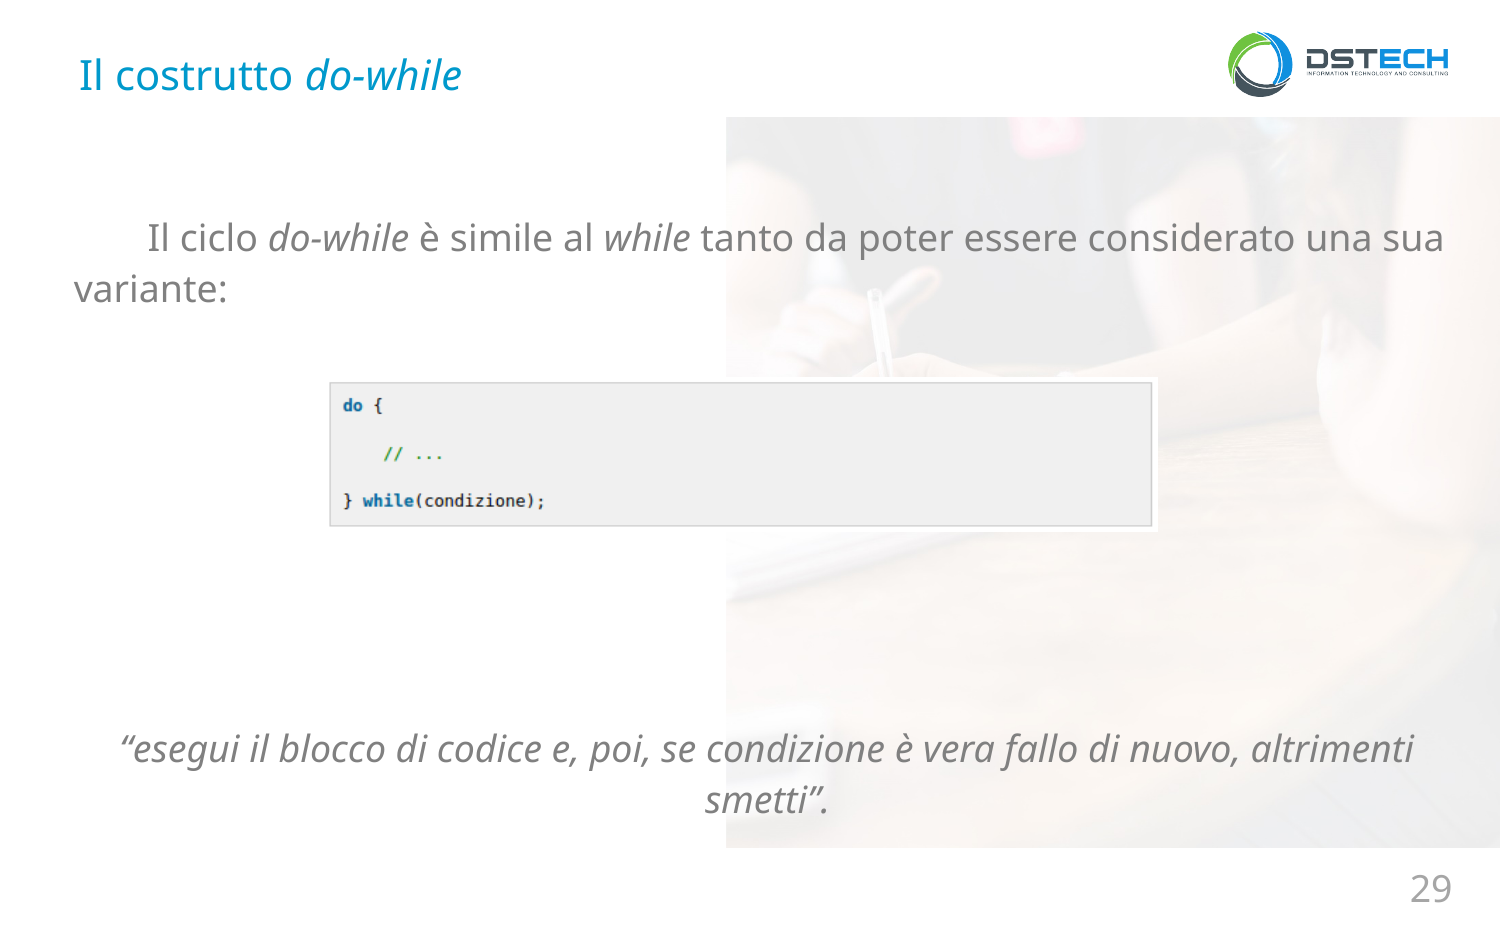

Il costrutto do-while
	Il ciclo do-while è simile al while tanto da poter essere considerato una sua variante:
“esegui il blocco di codice e, poi, se condizione è vera fallo di nuovo, altrimenti smetti”.
29